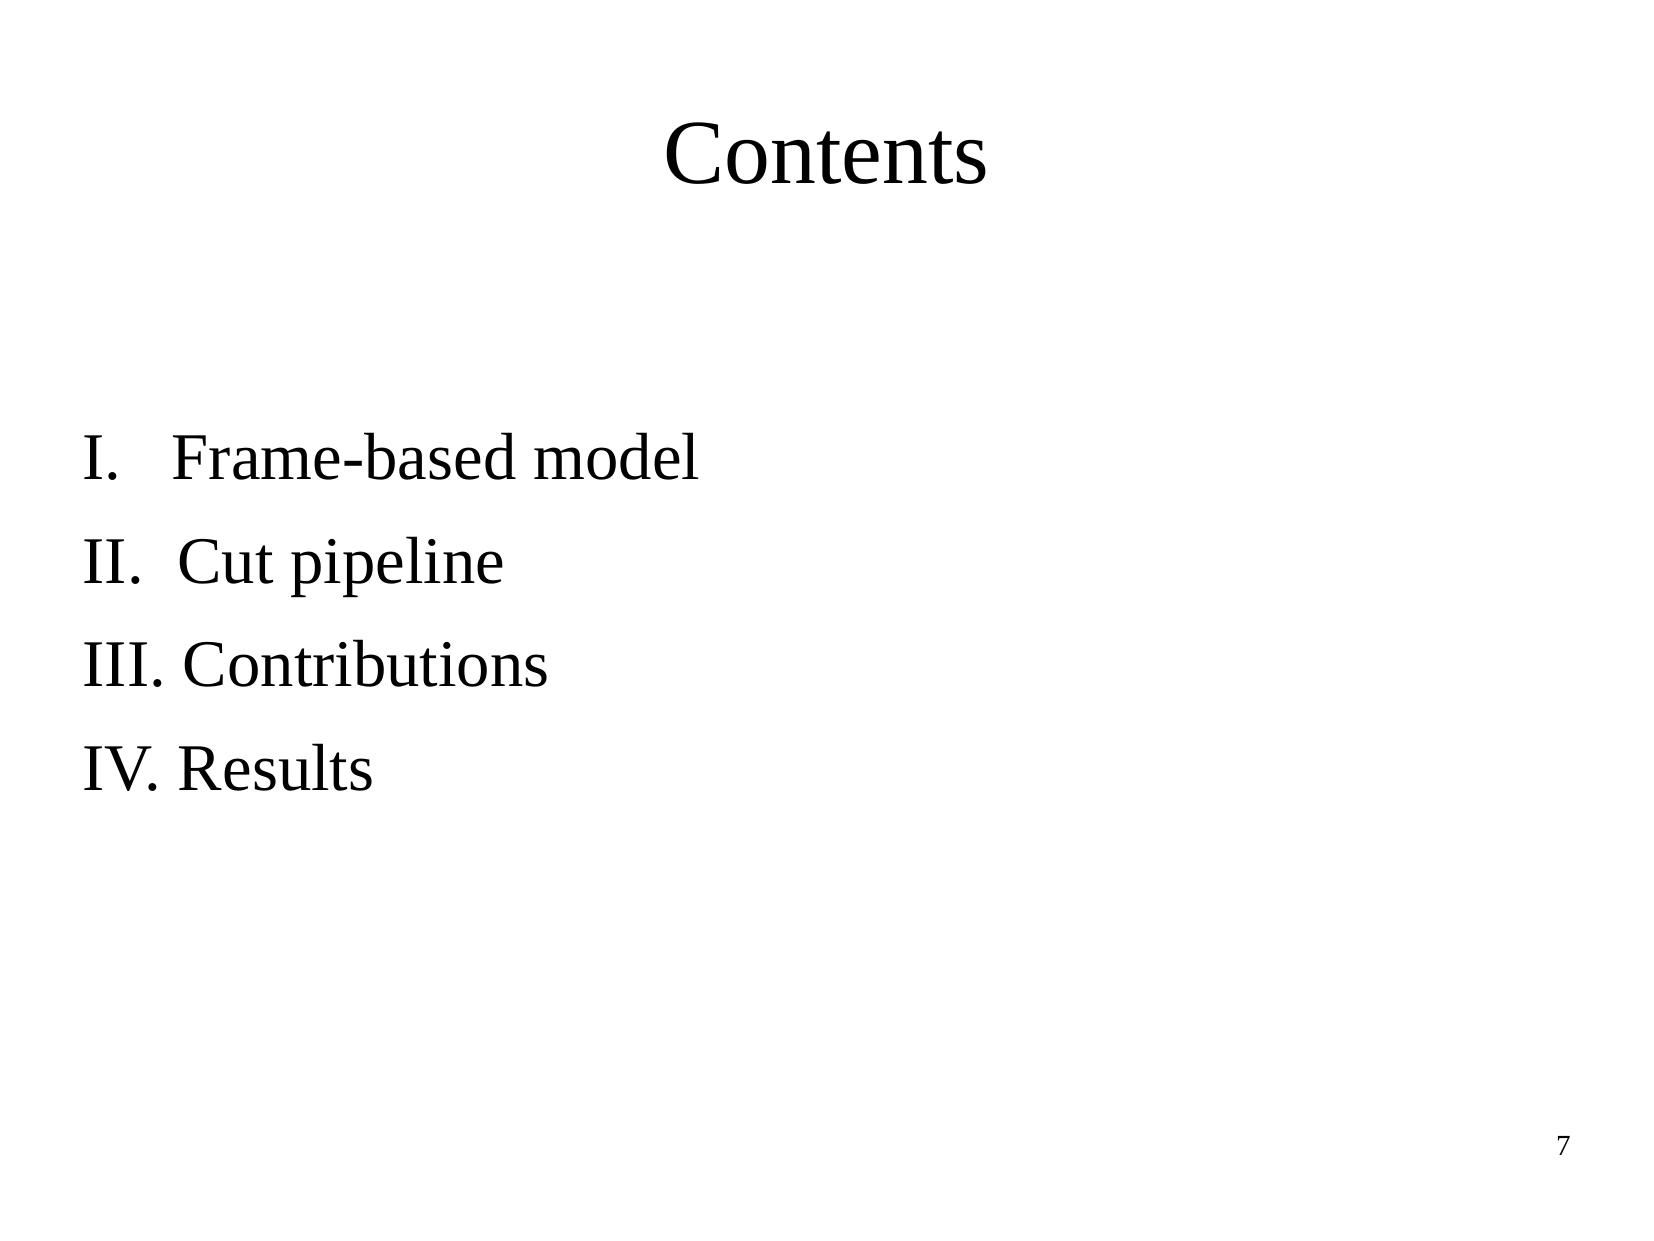

# Contents
I. Frame-based model
II. Cut pipeline
III. Contributions
IV. Results
7